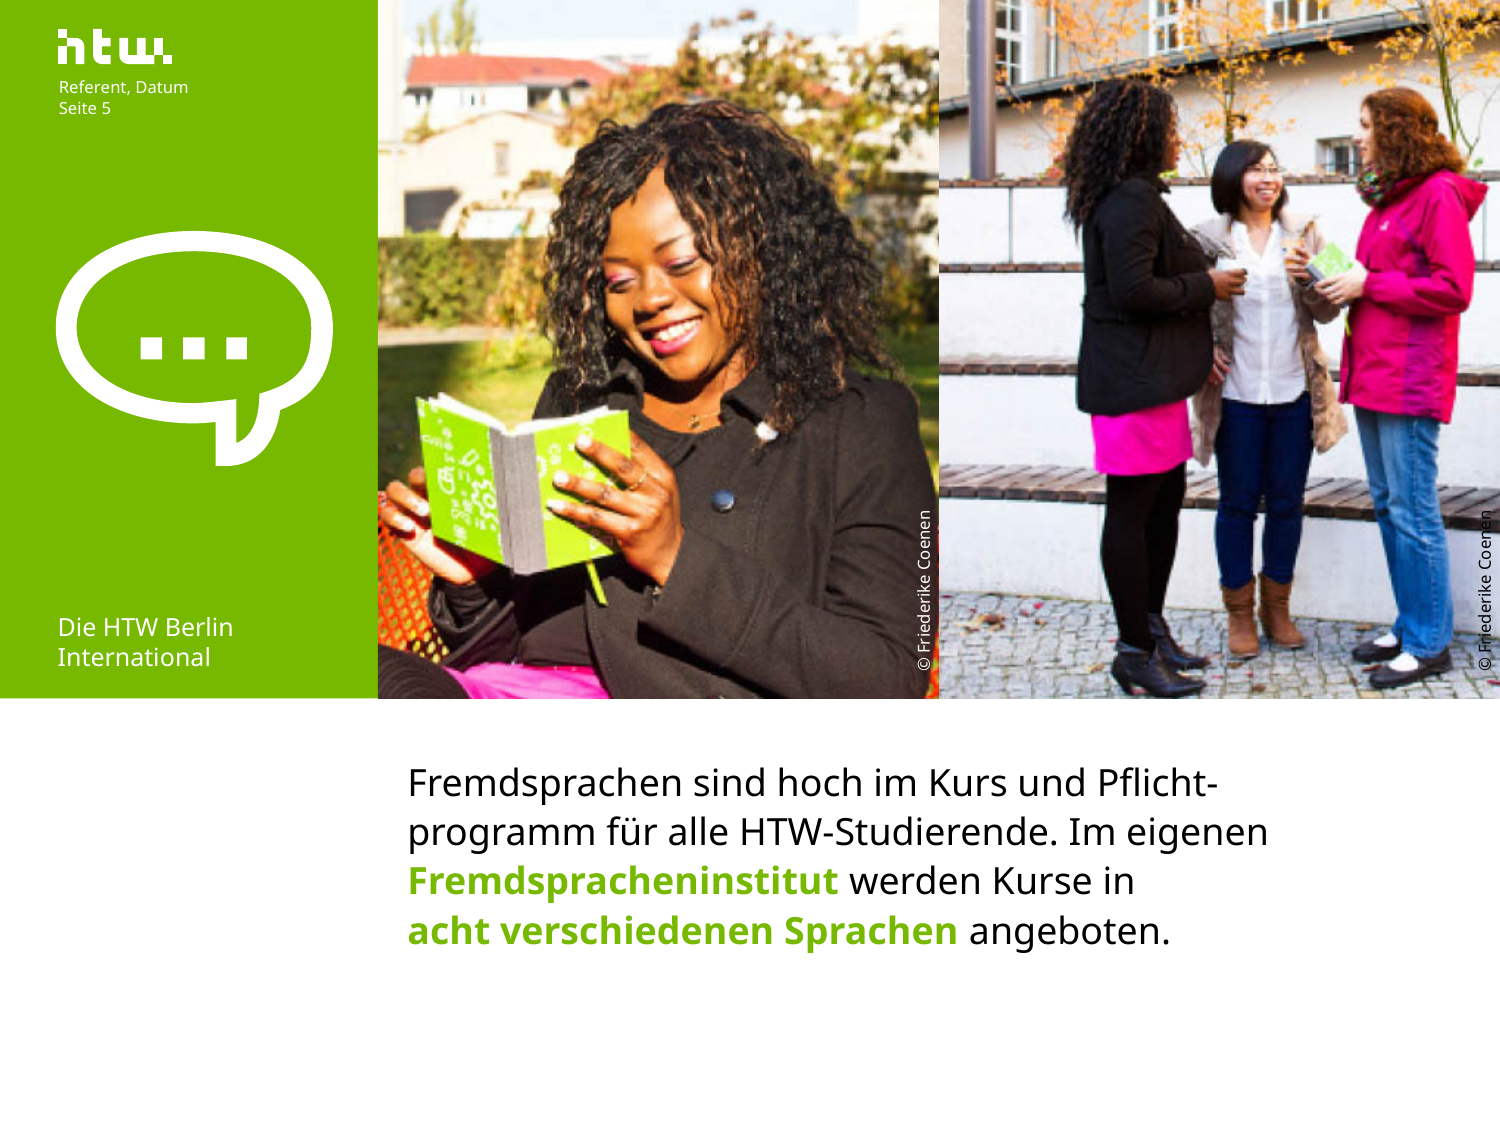

Referent, Datum
© Friederike Coenen
© Friederike Coenen
# Die HTW Berlin International
Fremdsprachen sind hoch im Kurs und Pflicht-
programm für alle HTW-Studierende. Im eigenen
Fremdspracheninstitut werden Kurse in
acht verschiedenen Sprachen angeboten.